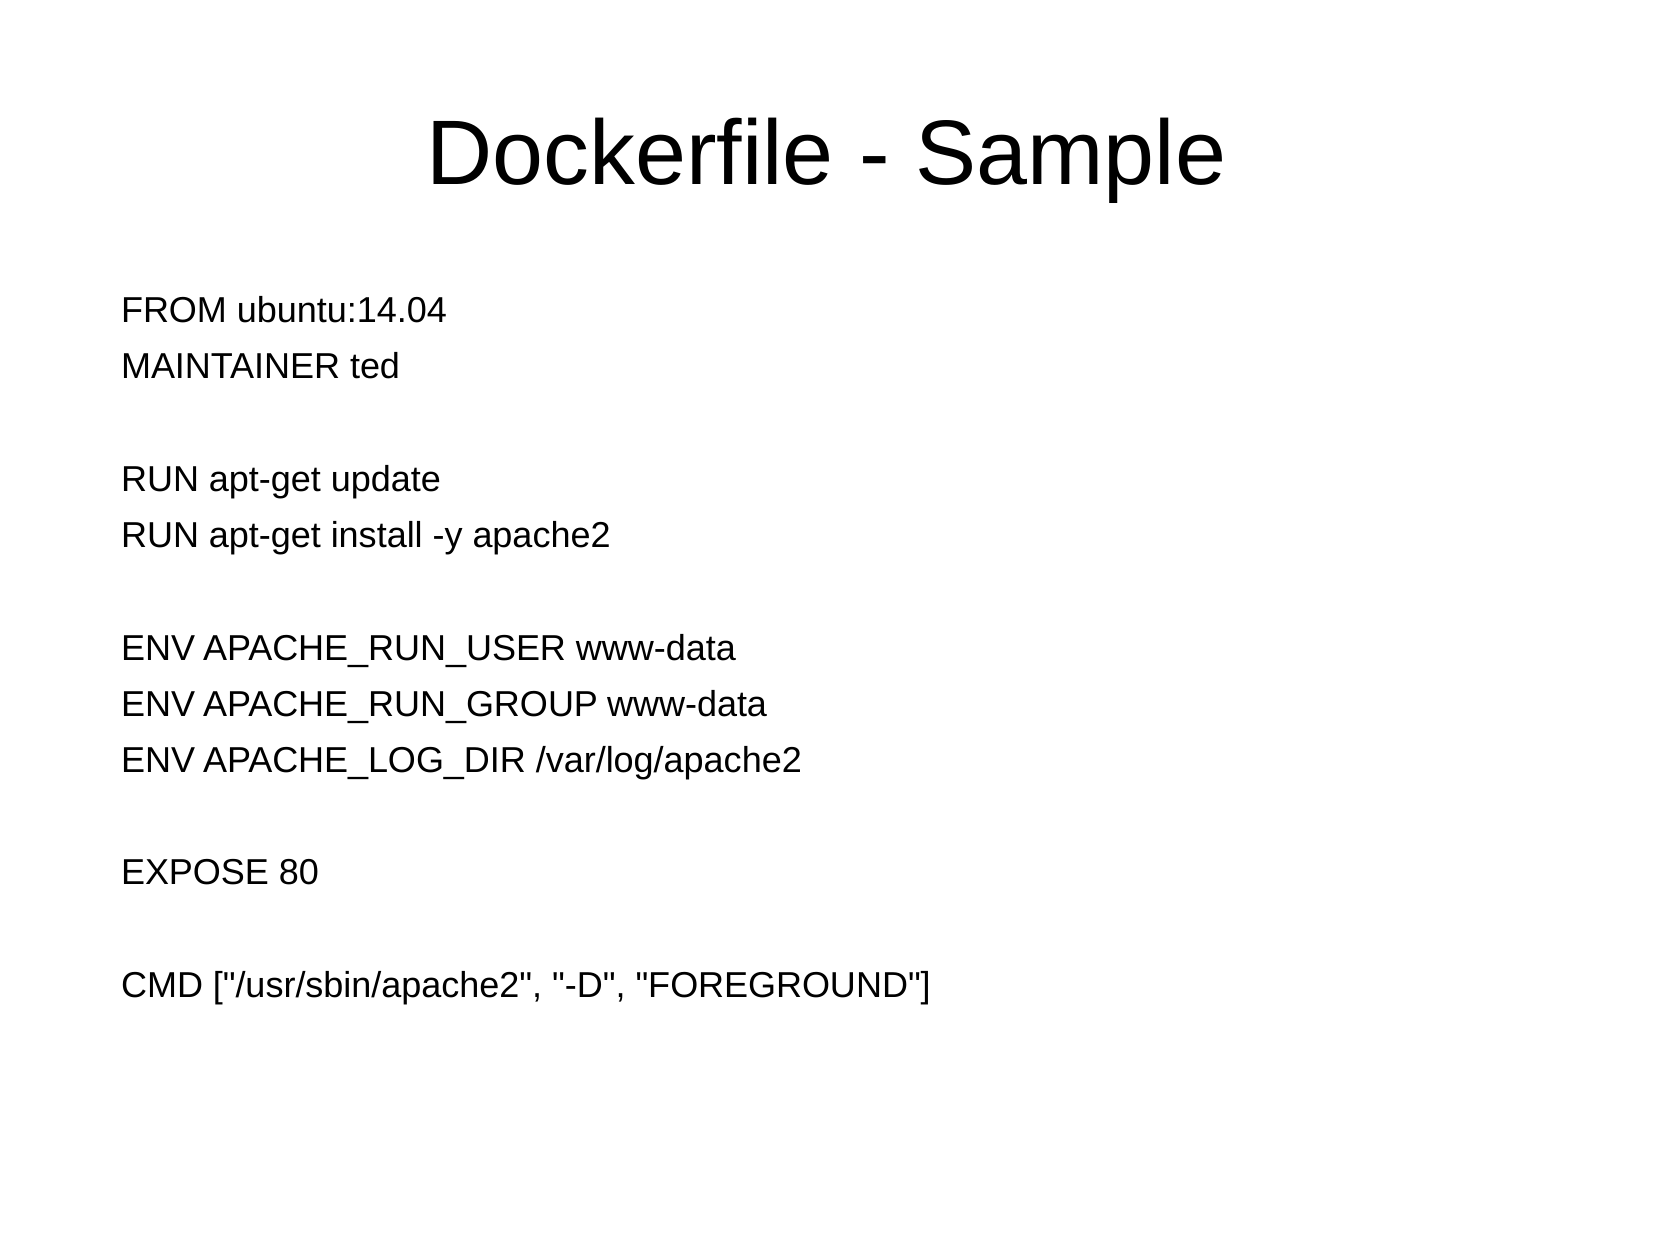

# Dockerfile - Sample
FROM ubuntu:14.04
MAINTAINER ted
RUN apt-get update
RUN apt-get install -y apache2
ENV APACHE_RUN_USER www-data
ENV APACHE_RUN_GROUP www-data
ENV APACHE_LOG_DIR /var/log/apache2
EXPOSE 80
CMD ["/usr/sbin/apache2", "-D", "FOREGROUND"]